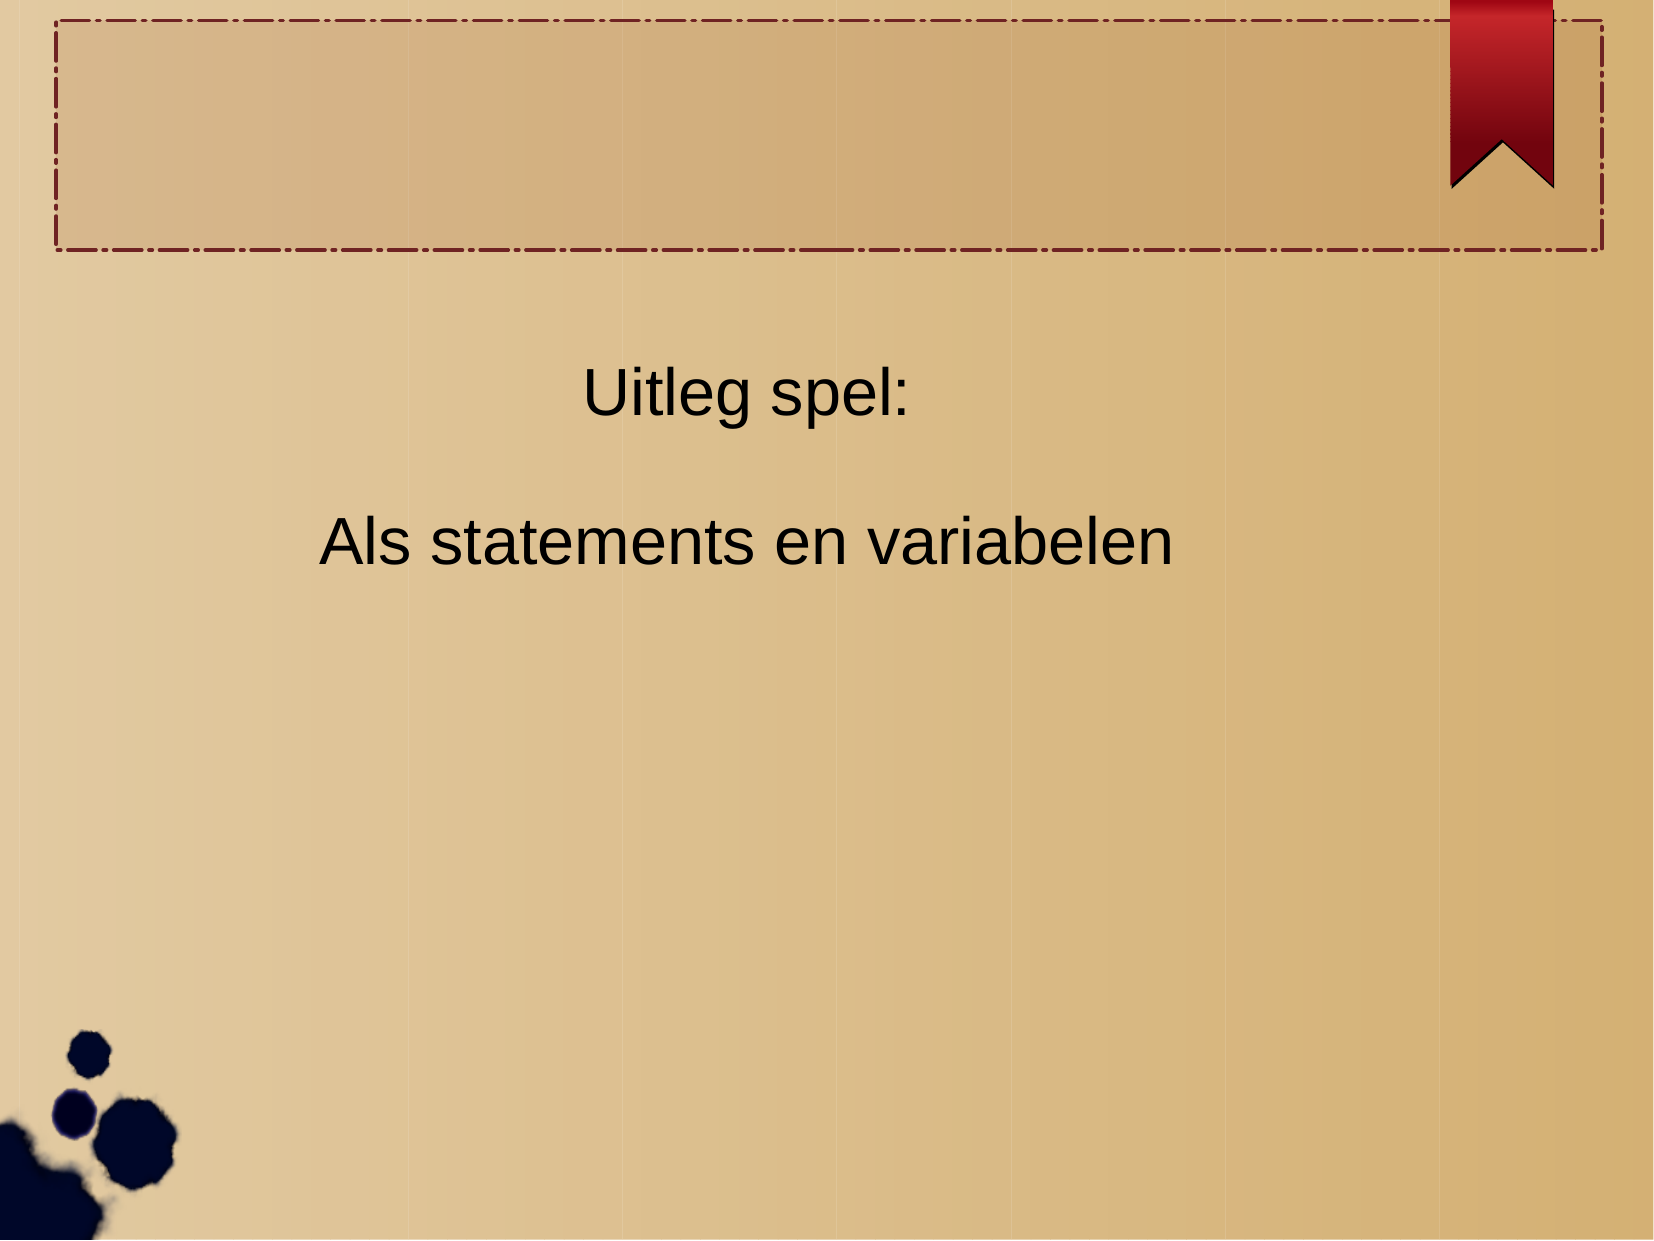

# Uitleg spel:
Als statements en variabelen